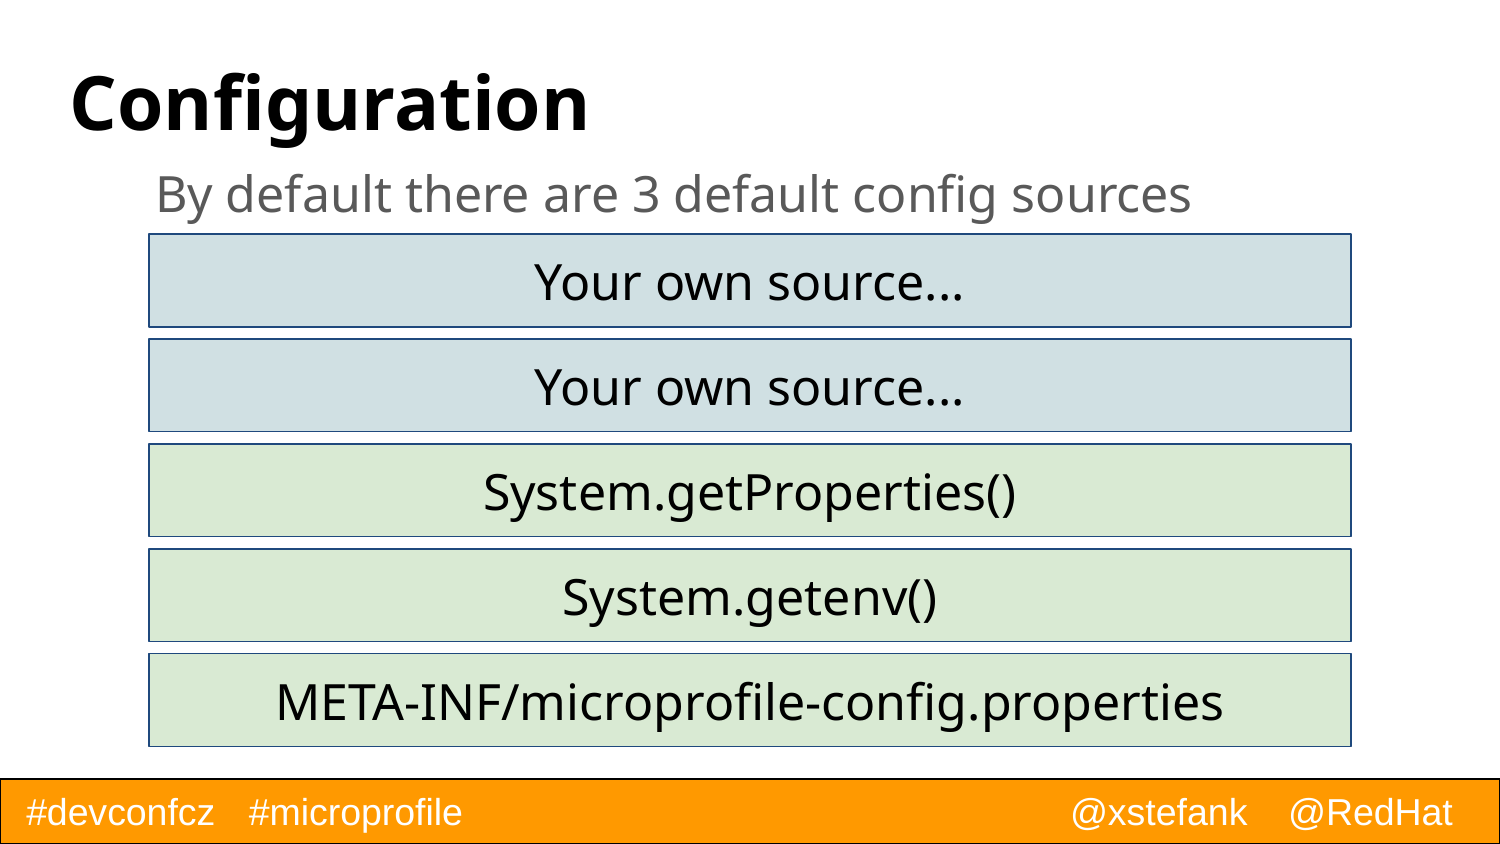

# Configuration
By default there are 3 default config sources
Your own source...
Your own source...
System.getProperties()
System.getenv()
META-INF/microprofile-config.properties